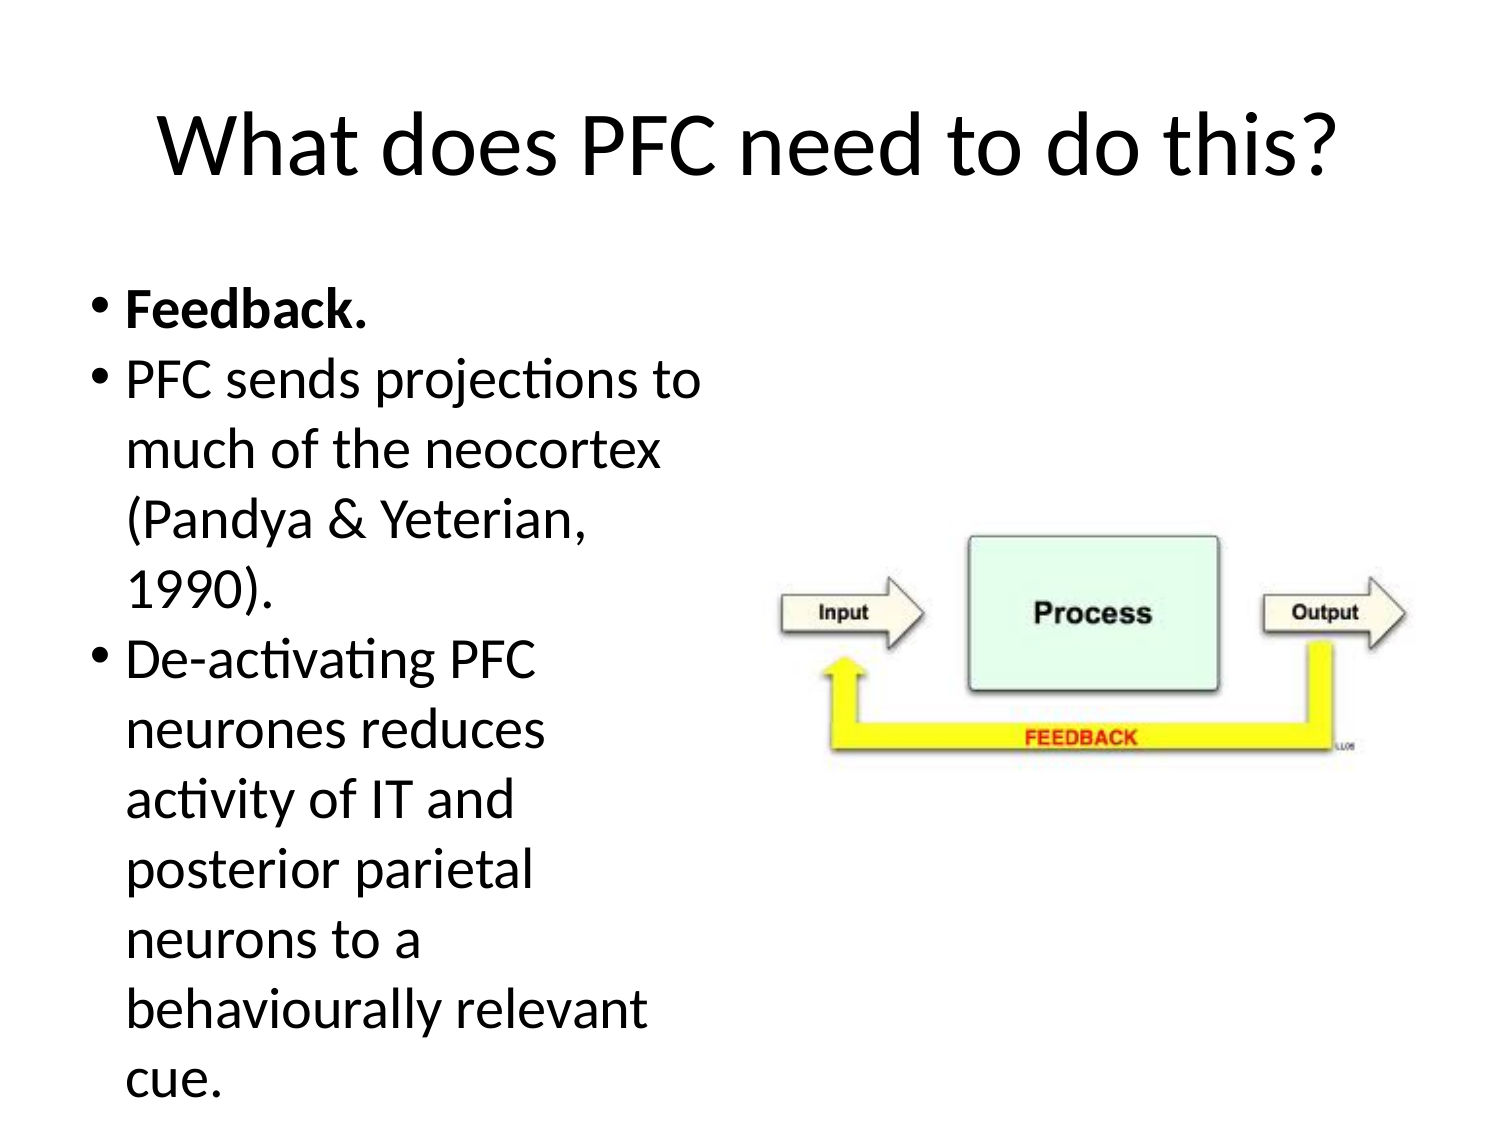

What does PFC need to do this?
Feedback.
PFC sends projections to much of the neocortex (Pandya & Yeterian, 1990).
De-activating PFC neurones reduces activity of IT and posterior parietal neurons to a behaviourally relevant cue.